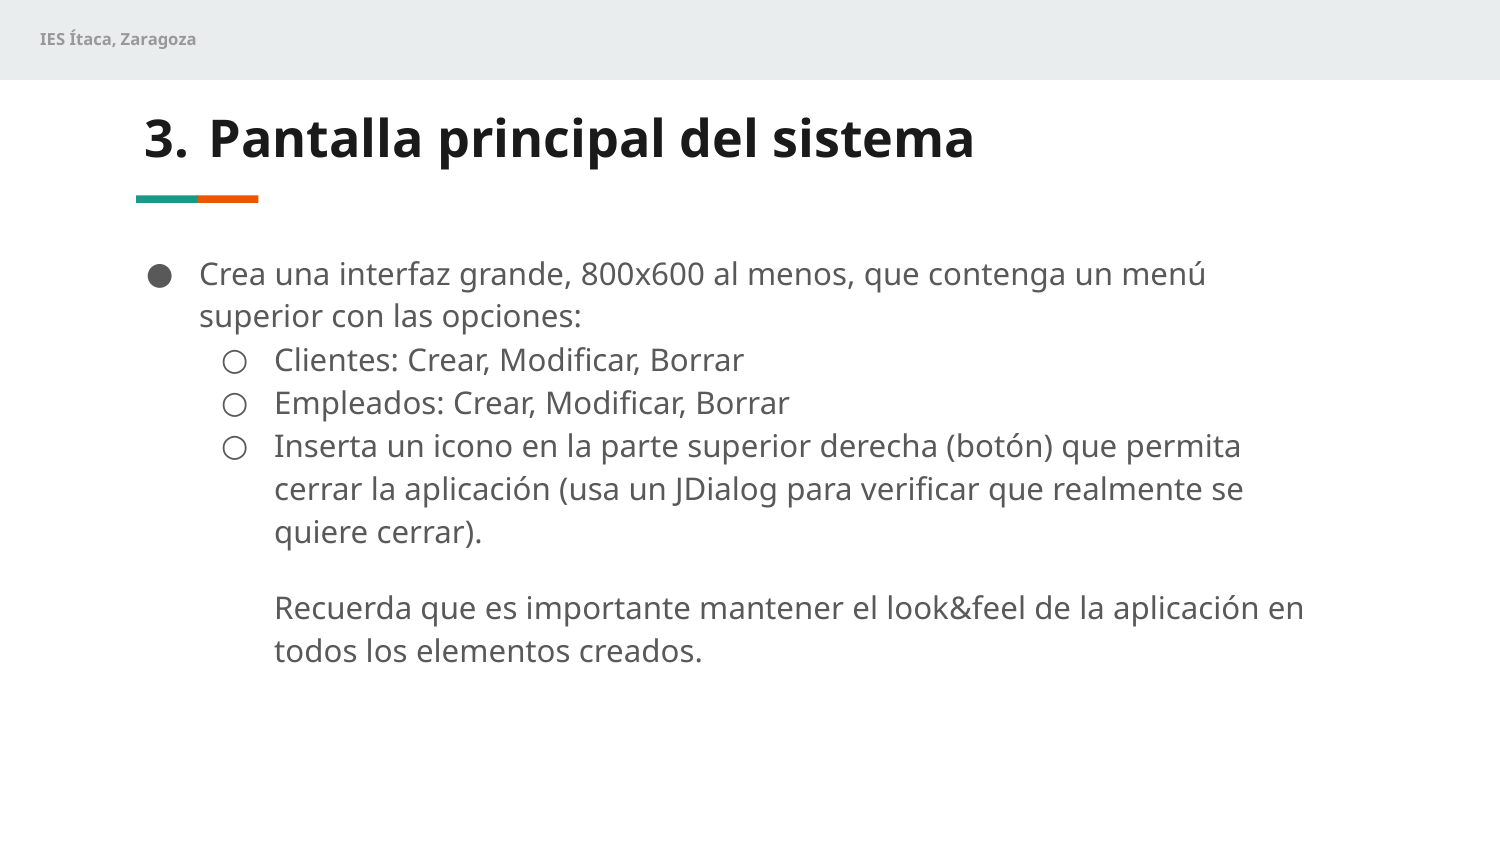

Pantalla principal del sistema
# Crea una interfaz grande, 800x600 al menos, que contenga un menú superior con las opciones:
Clientes: Crear, Modificar, Borrar
Empleados: Crear, Modificar, Borrar
Inserta un icono en la parte superior derecha (botón) que permita cerrar la aplicación (usa un JDialog para verificar que realmente se quiere cerrar).
Recuerda que es importante mantener el look&feel de la aplicación en todos los elementos creados.